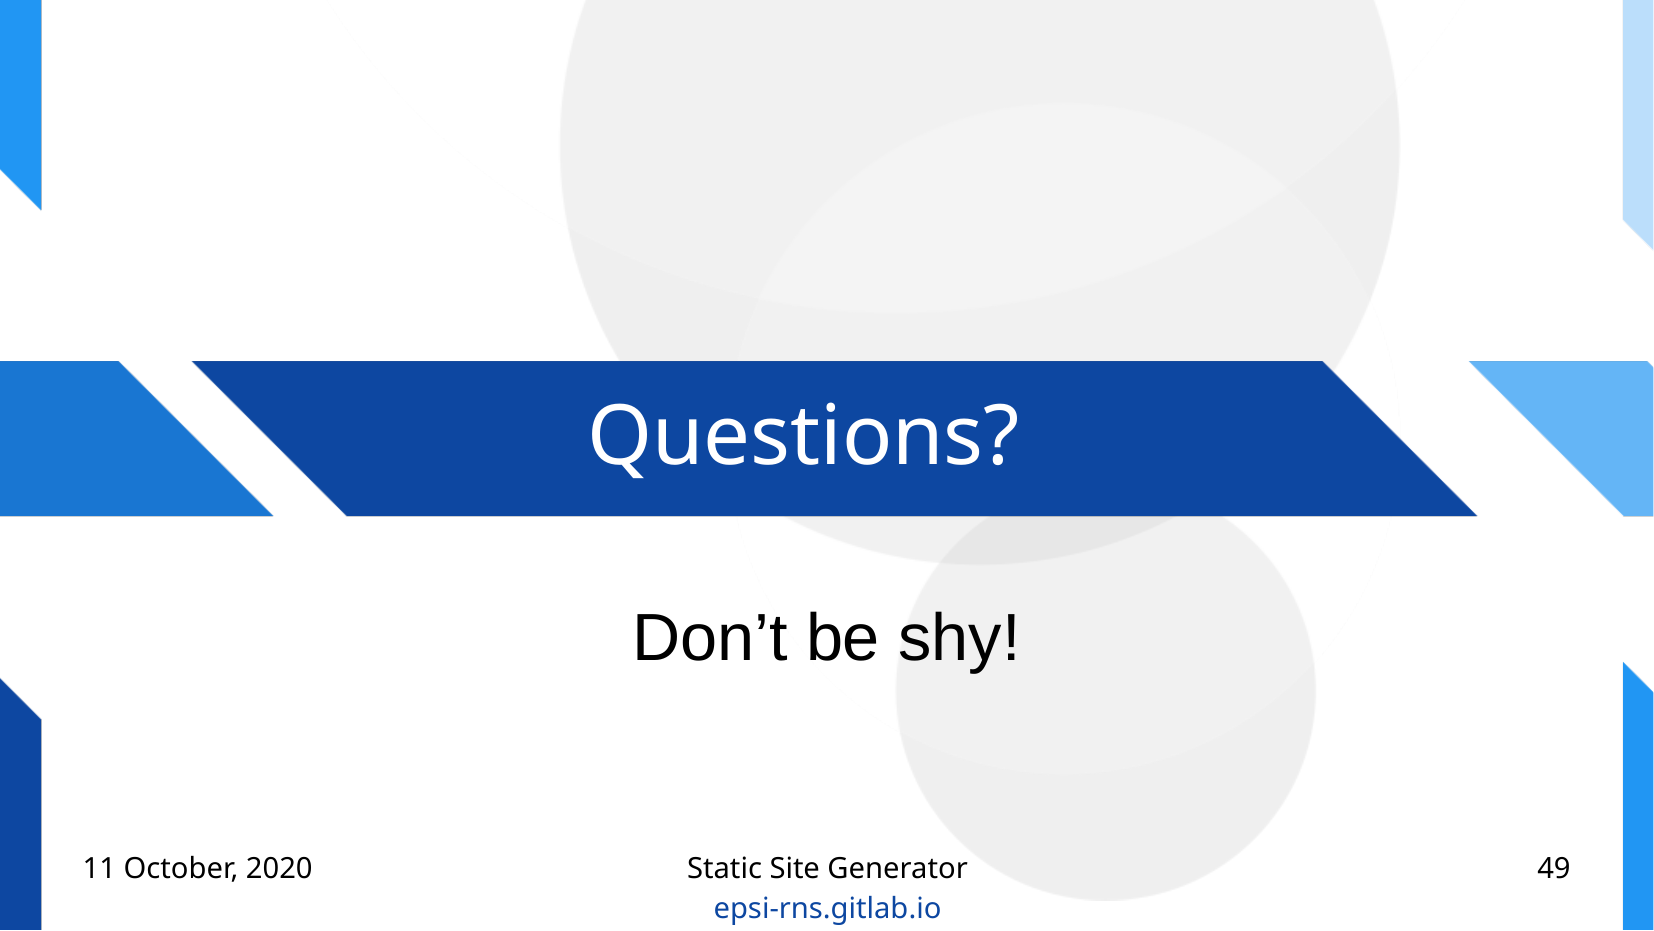

# Questions?
Don’t be shy!
11 October, 2020
Static Site Generator
49